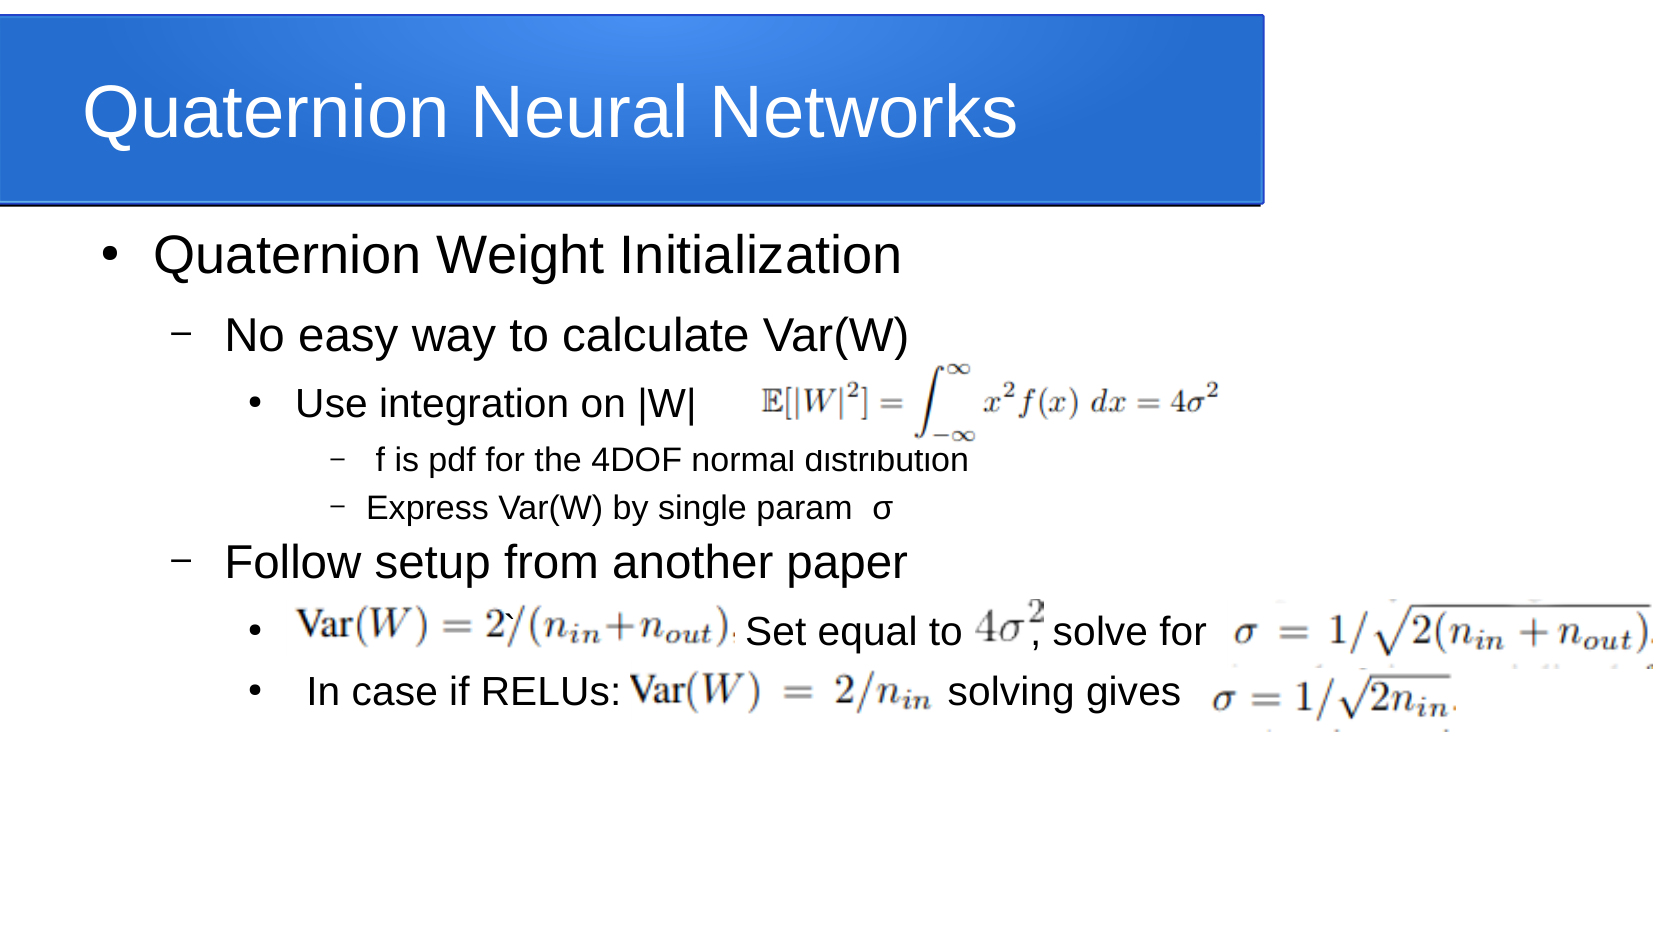

# Quaternion Neural Networks
Quaternion Weight Initialization
No easy way to calculate Var(W)
Use integration on |W|
 f is pdf for the 4DOF normal distribution
Express Var(W) by single param σ
Follow setup from another paper
 Set equal to , solve for
 In case if RELUs: solving gives
`